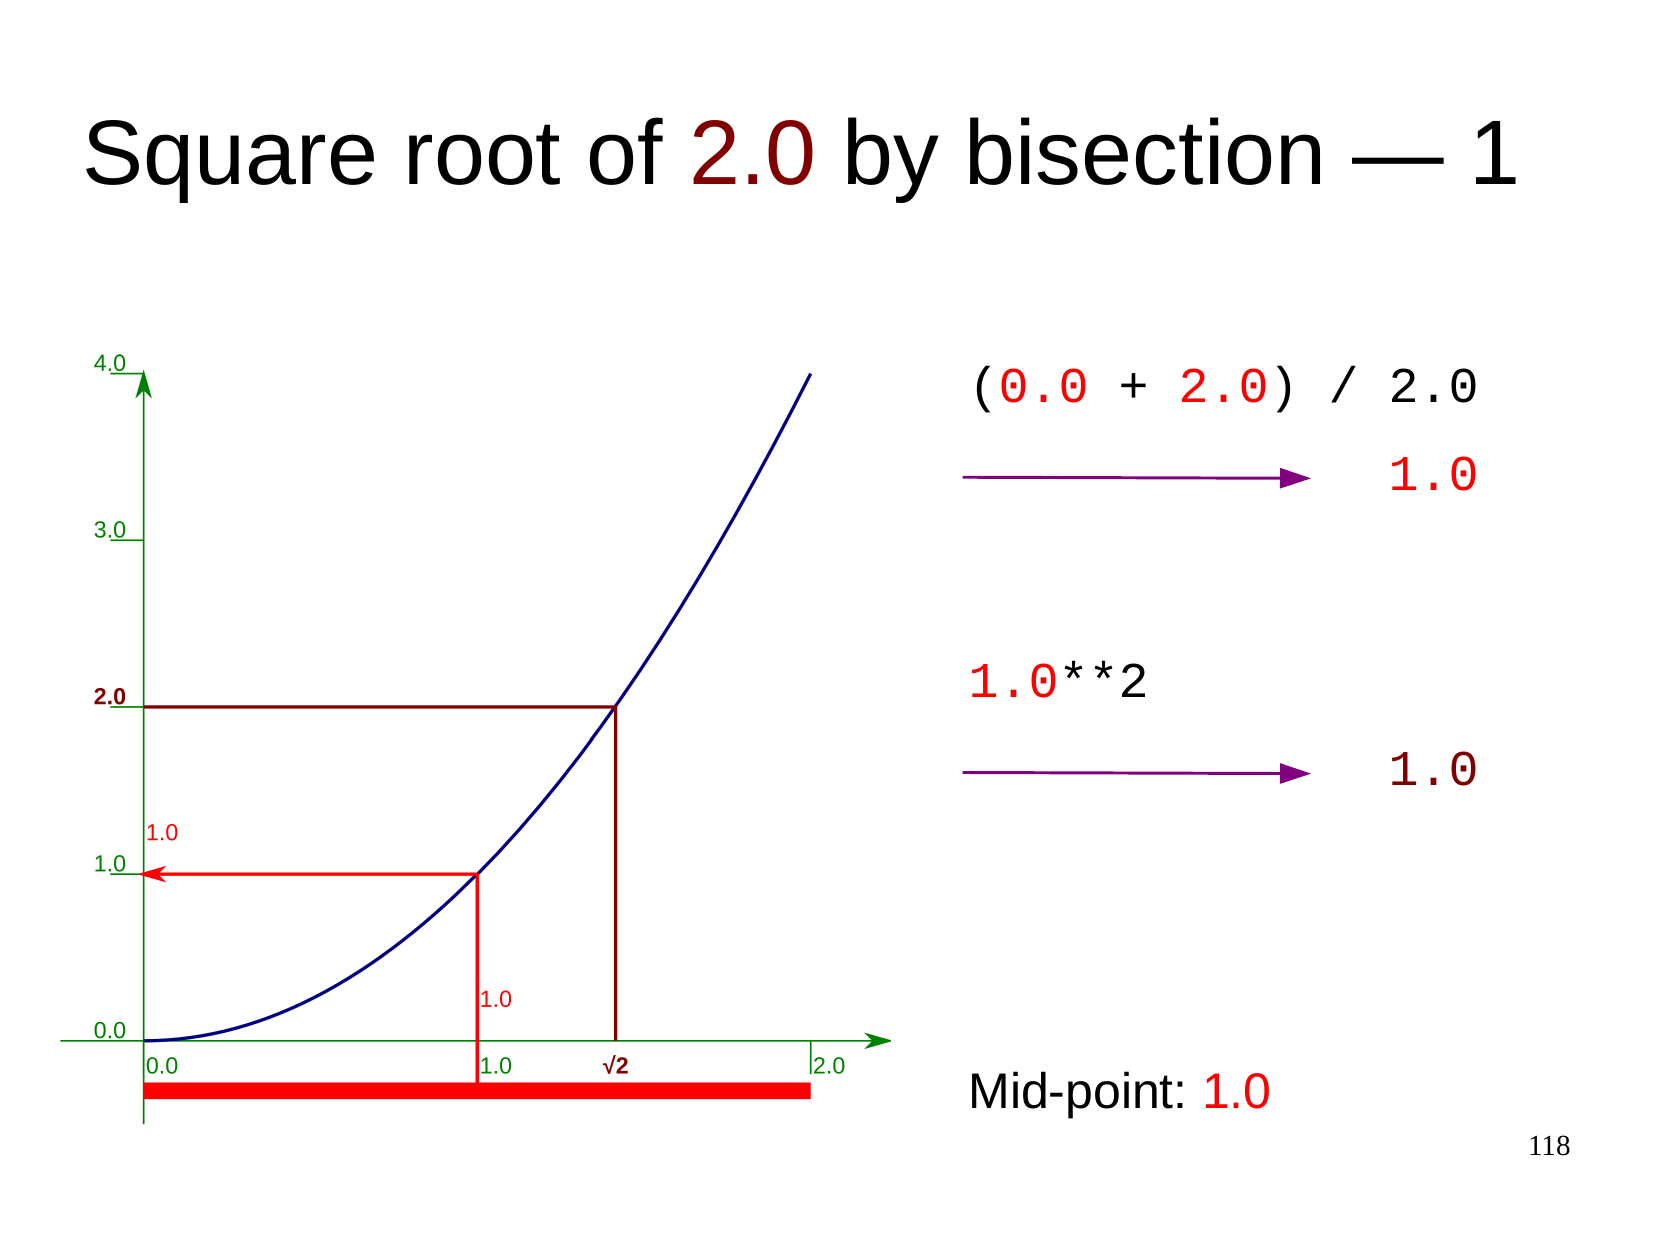

# Square root of 2.0 by bisection — 1
(0.0 + 2.0) / 2.0
1.0
1.0**2
1.0
Mid-point: 1.0
118